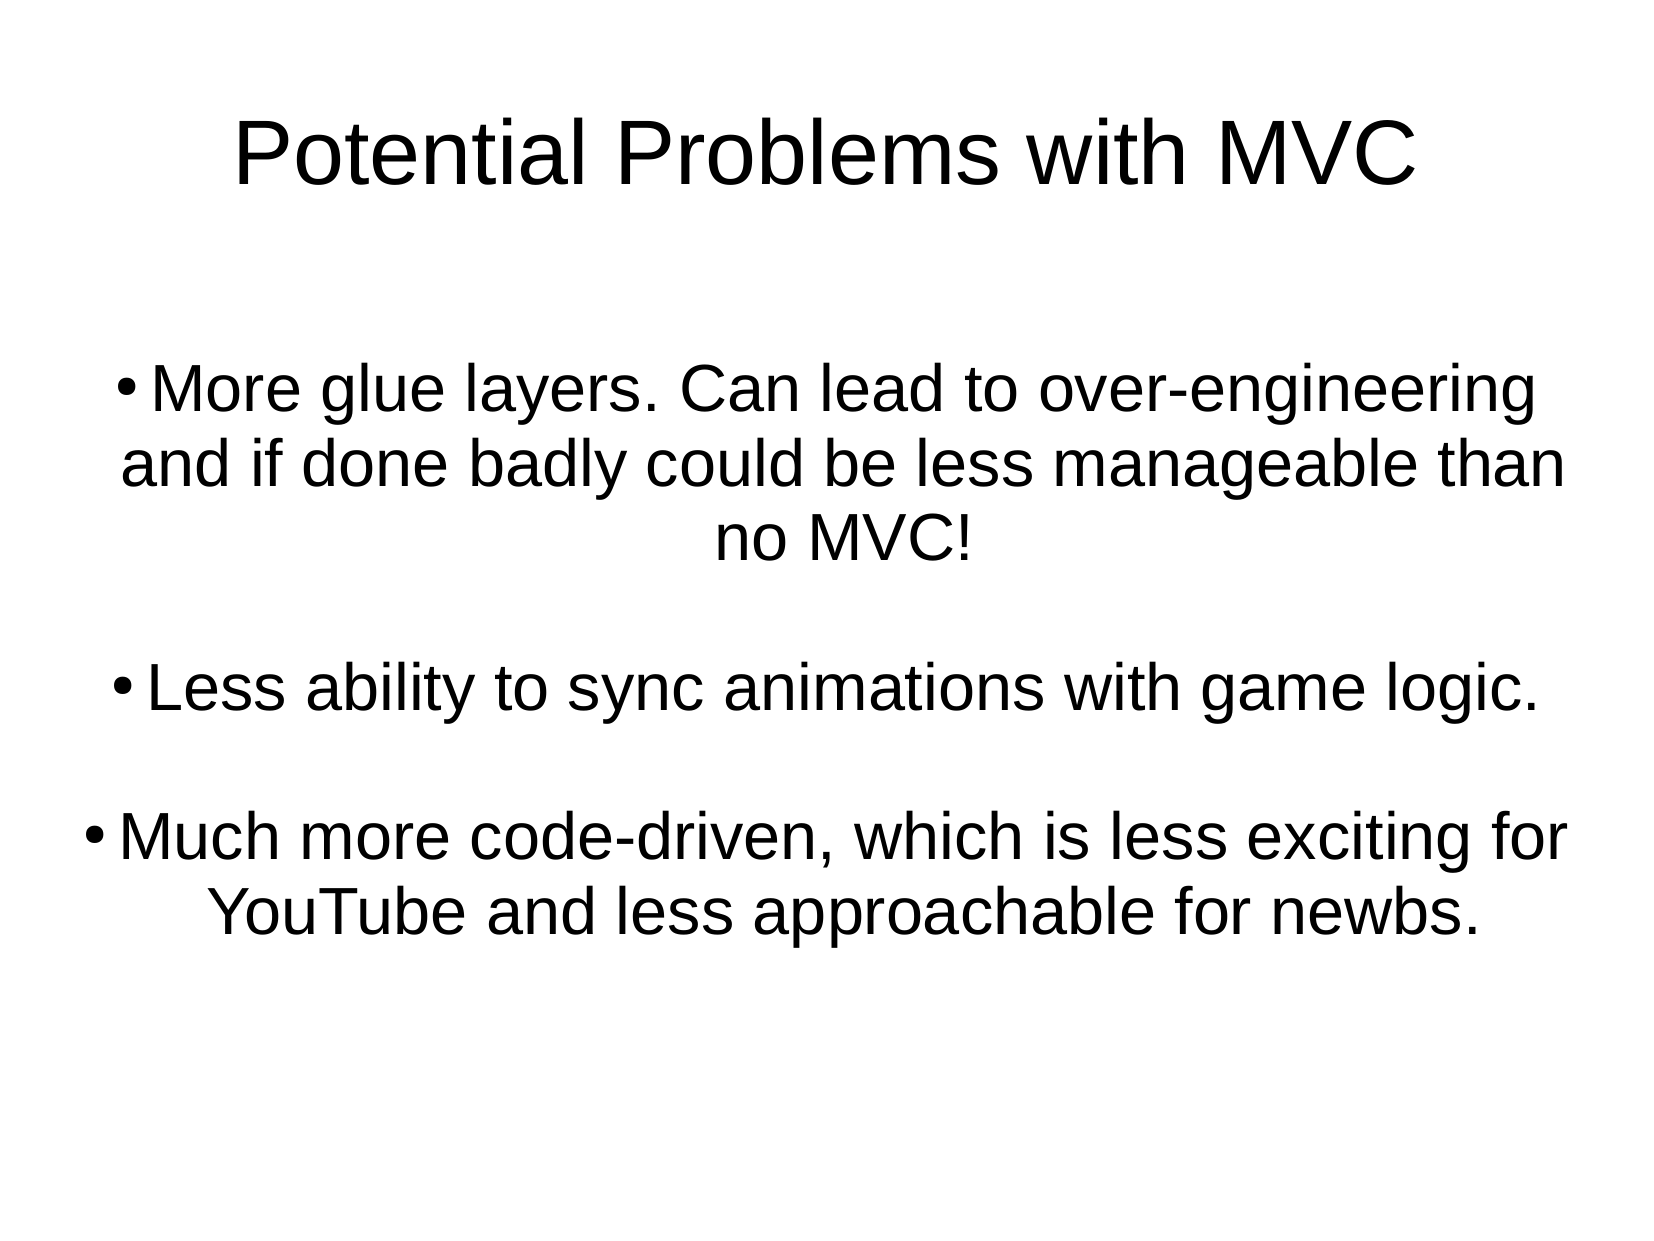

# Potential Problems with MVC
More glue layers. Can lead to over-engineering and if done badly could be less manageable than no MVC!
Less ability to sync animations with game logic.
Much more code-driven, which is less exciting for YouTube and less approachable for newbs.